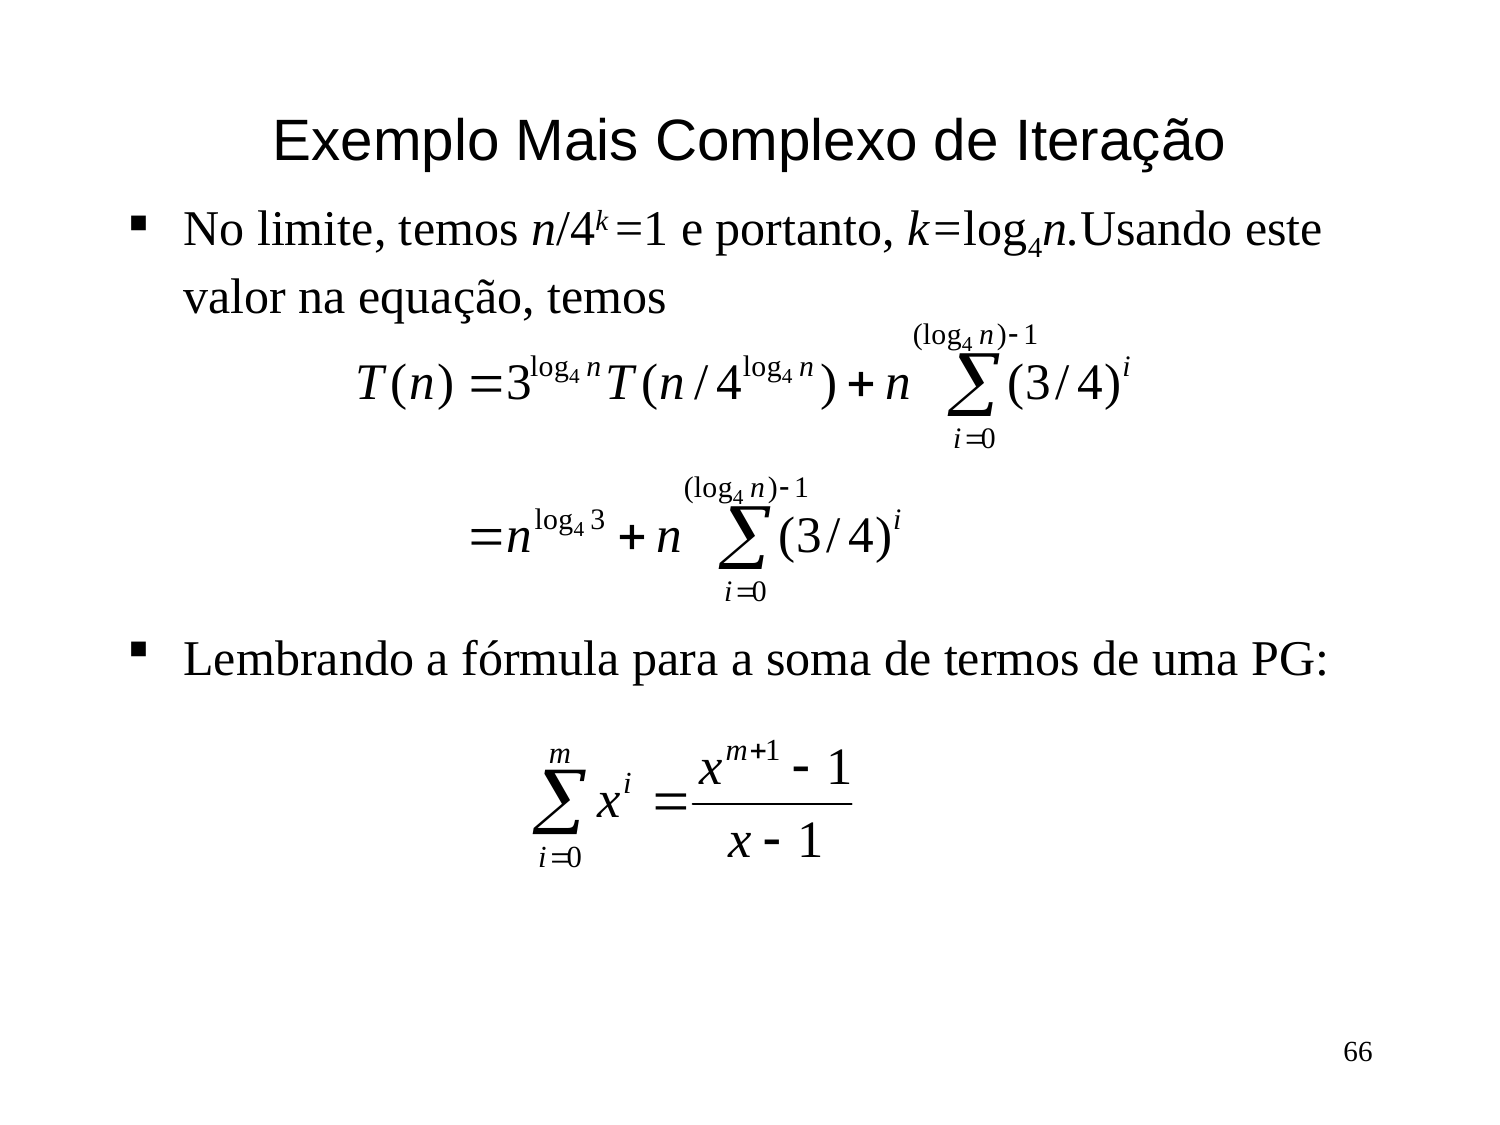

# Exemplo Mais Complexo de Iteração
No limite, temos n/4k =1 e portanto, k=log4n.Usando este valor na equação, temos
Lembrando a fórmula para a soma de termos de uma PG:
66